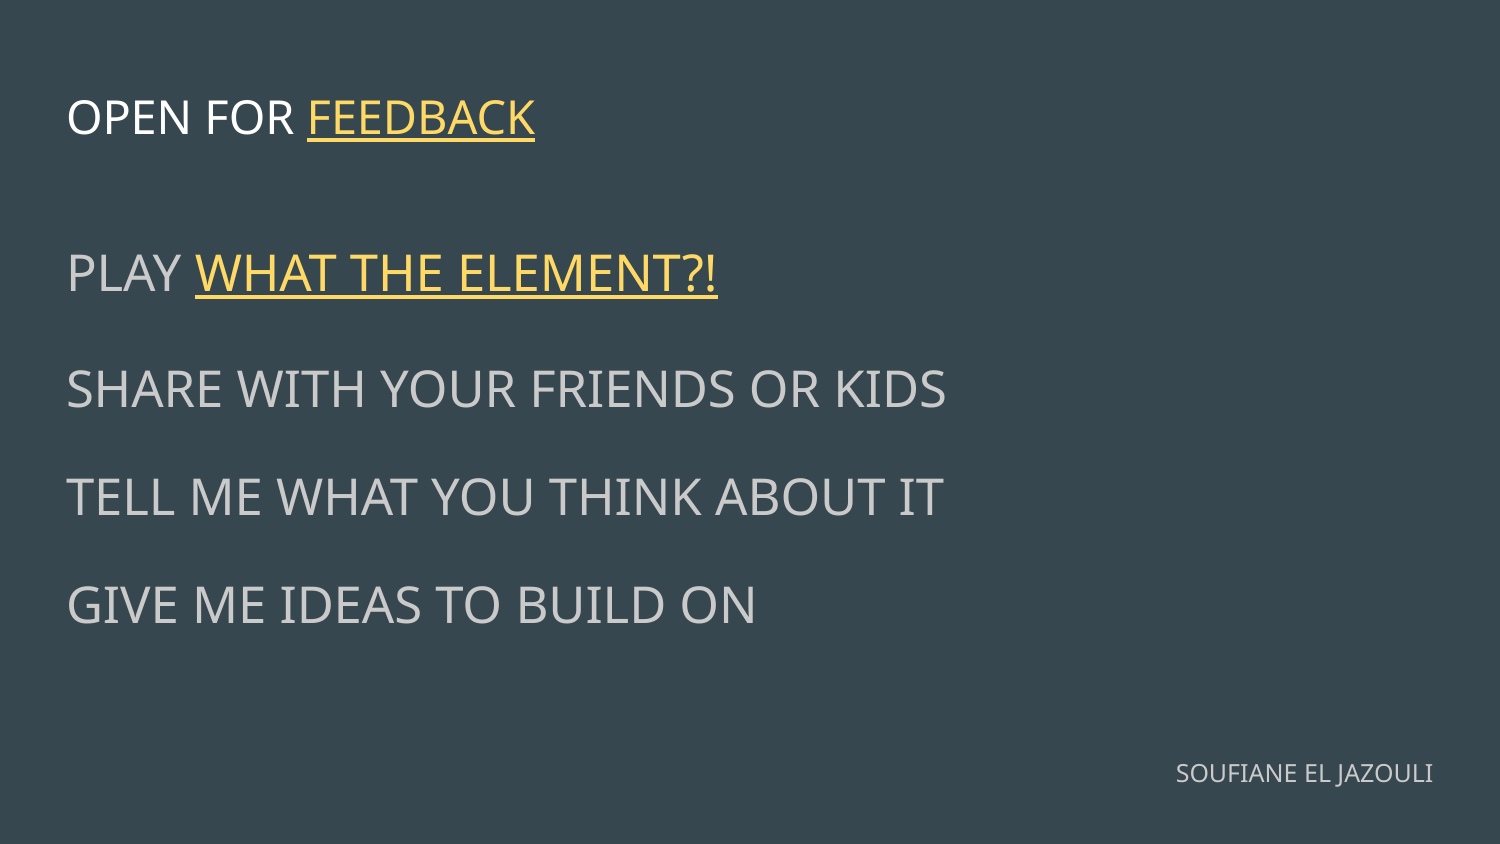

# OPEN FOR FEEDBACK
PLAY WHAT THE ELEMENT?!
SHARE WITH YOUR FRIENDS OR KIDS
TELL ME WHAT YOU THINK ABOUT IT
GIVE ME IDEAS TO BUILD ON
SOUFIANE EL JAZOULI